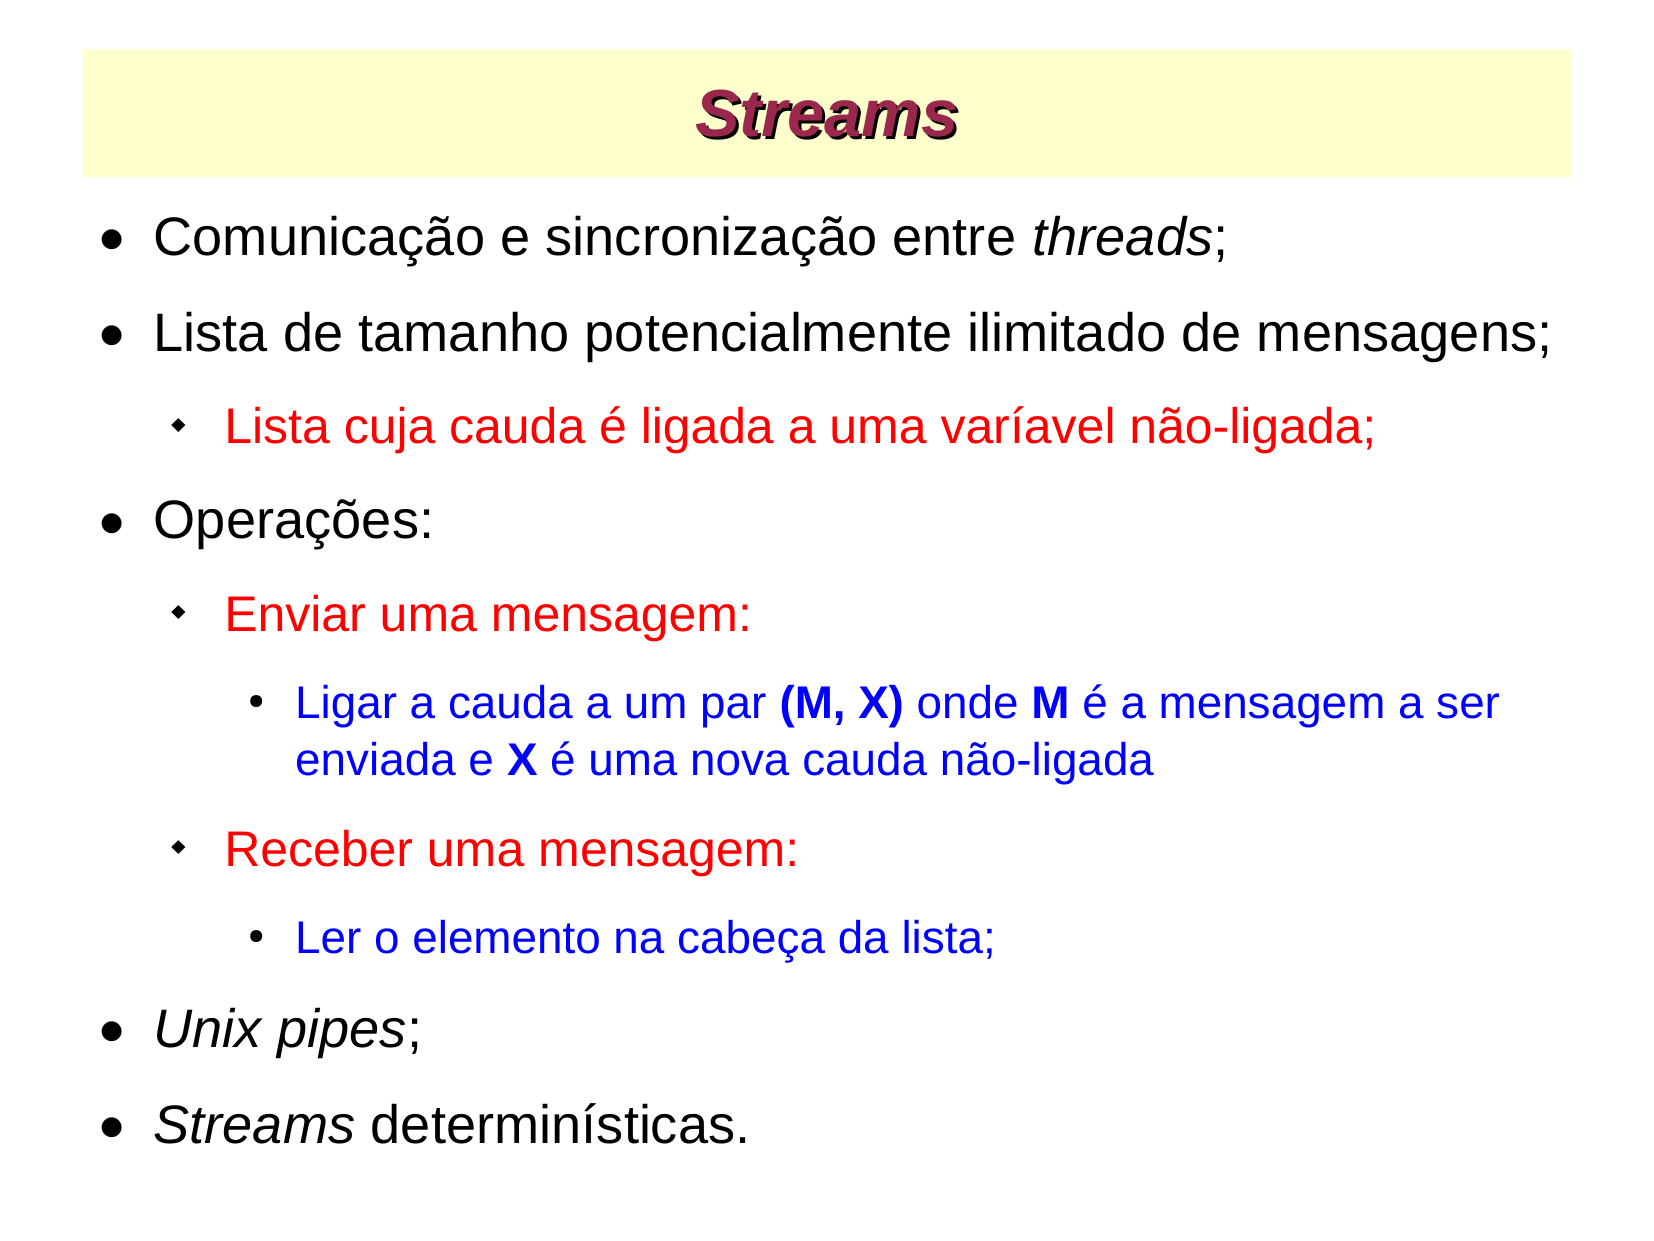

# Streams
Comunicação e sincronização entre threads;
Lista de tamanho potencialmente ilimitado de mensagens;
Lista cuja cauda é ligada a uma varíavel não-ligada;
Operações:
Enviar uma mensagem:
Ligar a cauda a um par (M, X) onde M é a mensagem a ser enviada e X é uma nova cauda não-ligada
Receber uma mensagem:
Ler o elemento na cabeça da lista;
Unix pipes;
Streams determinísticas.